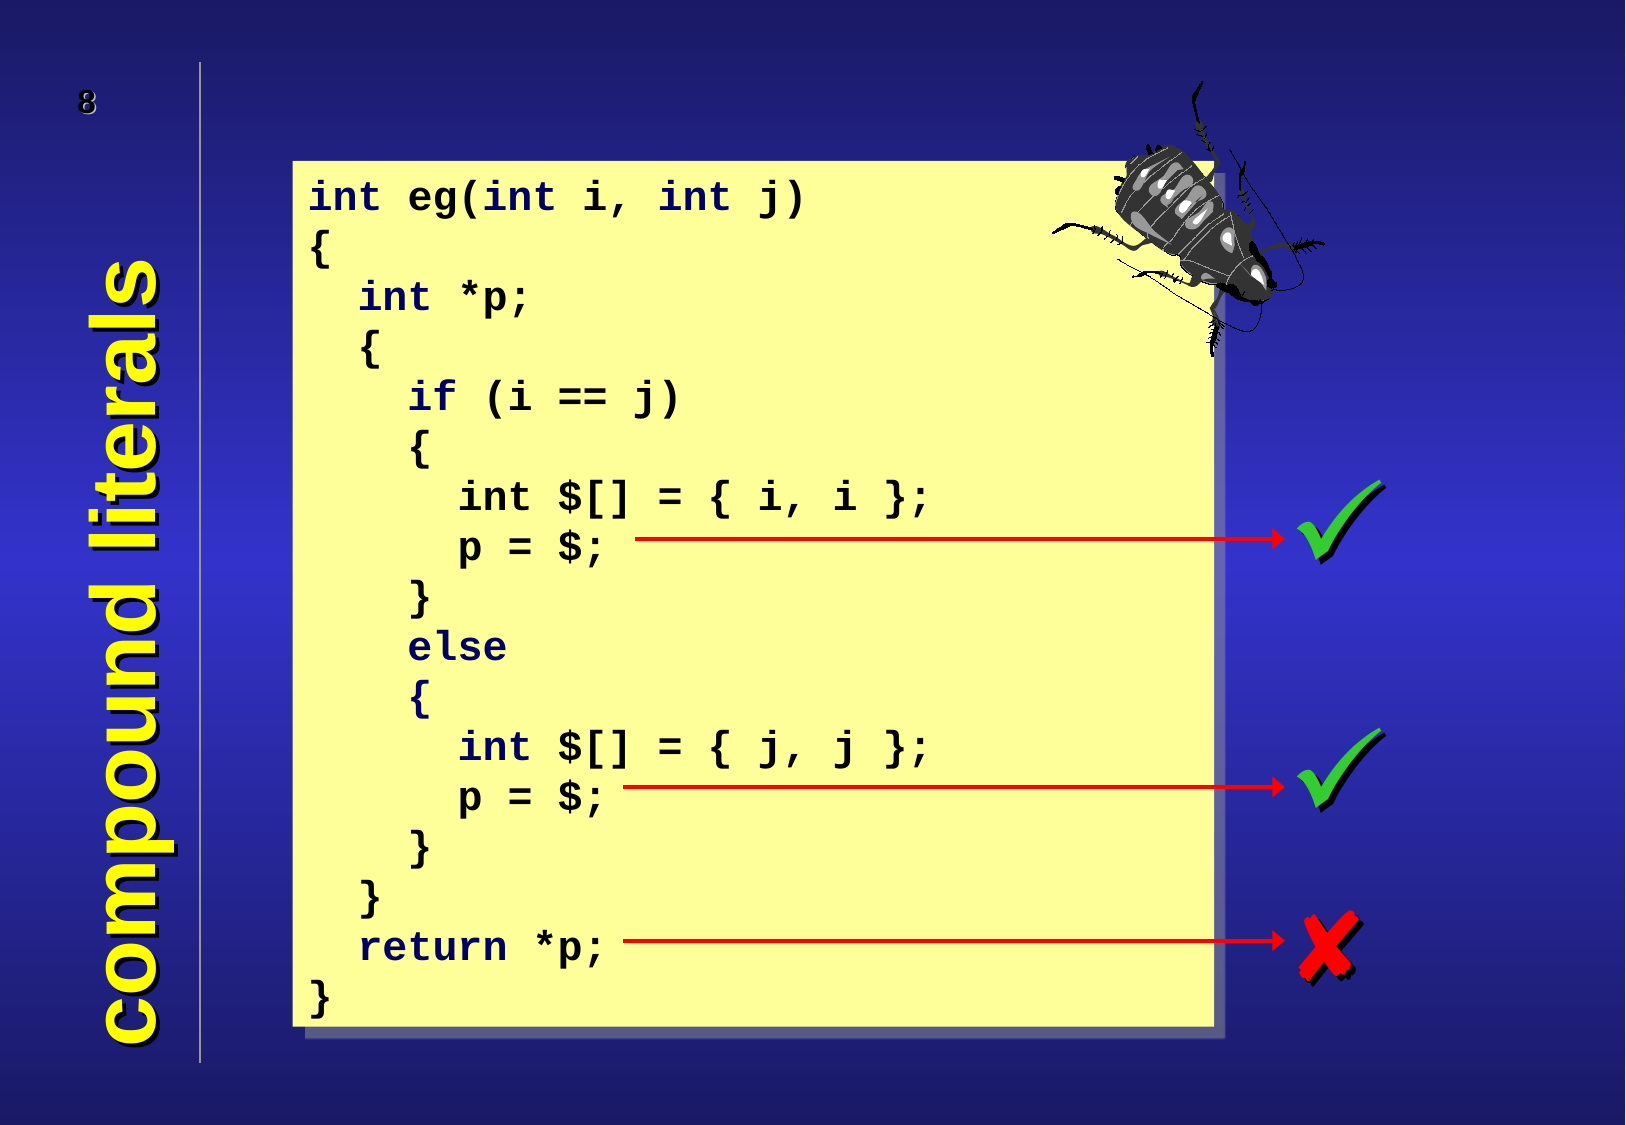

8
int eg(int i, int j)
{
 int *p;
 {
 if (i == j)
 {
 int $[] = { i, i };
 p = $;
 }
 else
 {
 int $[] = { j, j };
 p = $;
 }
 }
 return *p;
}

# compound literals

